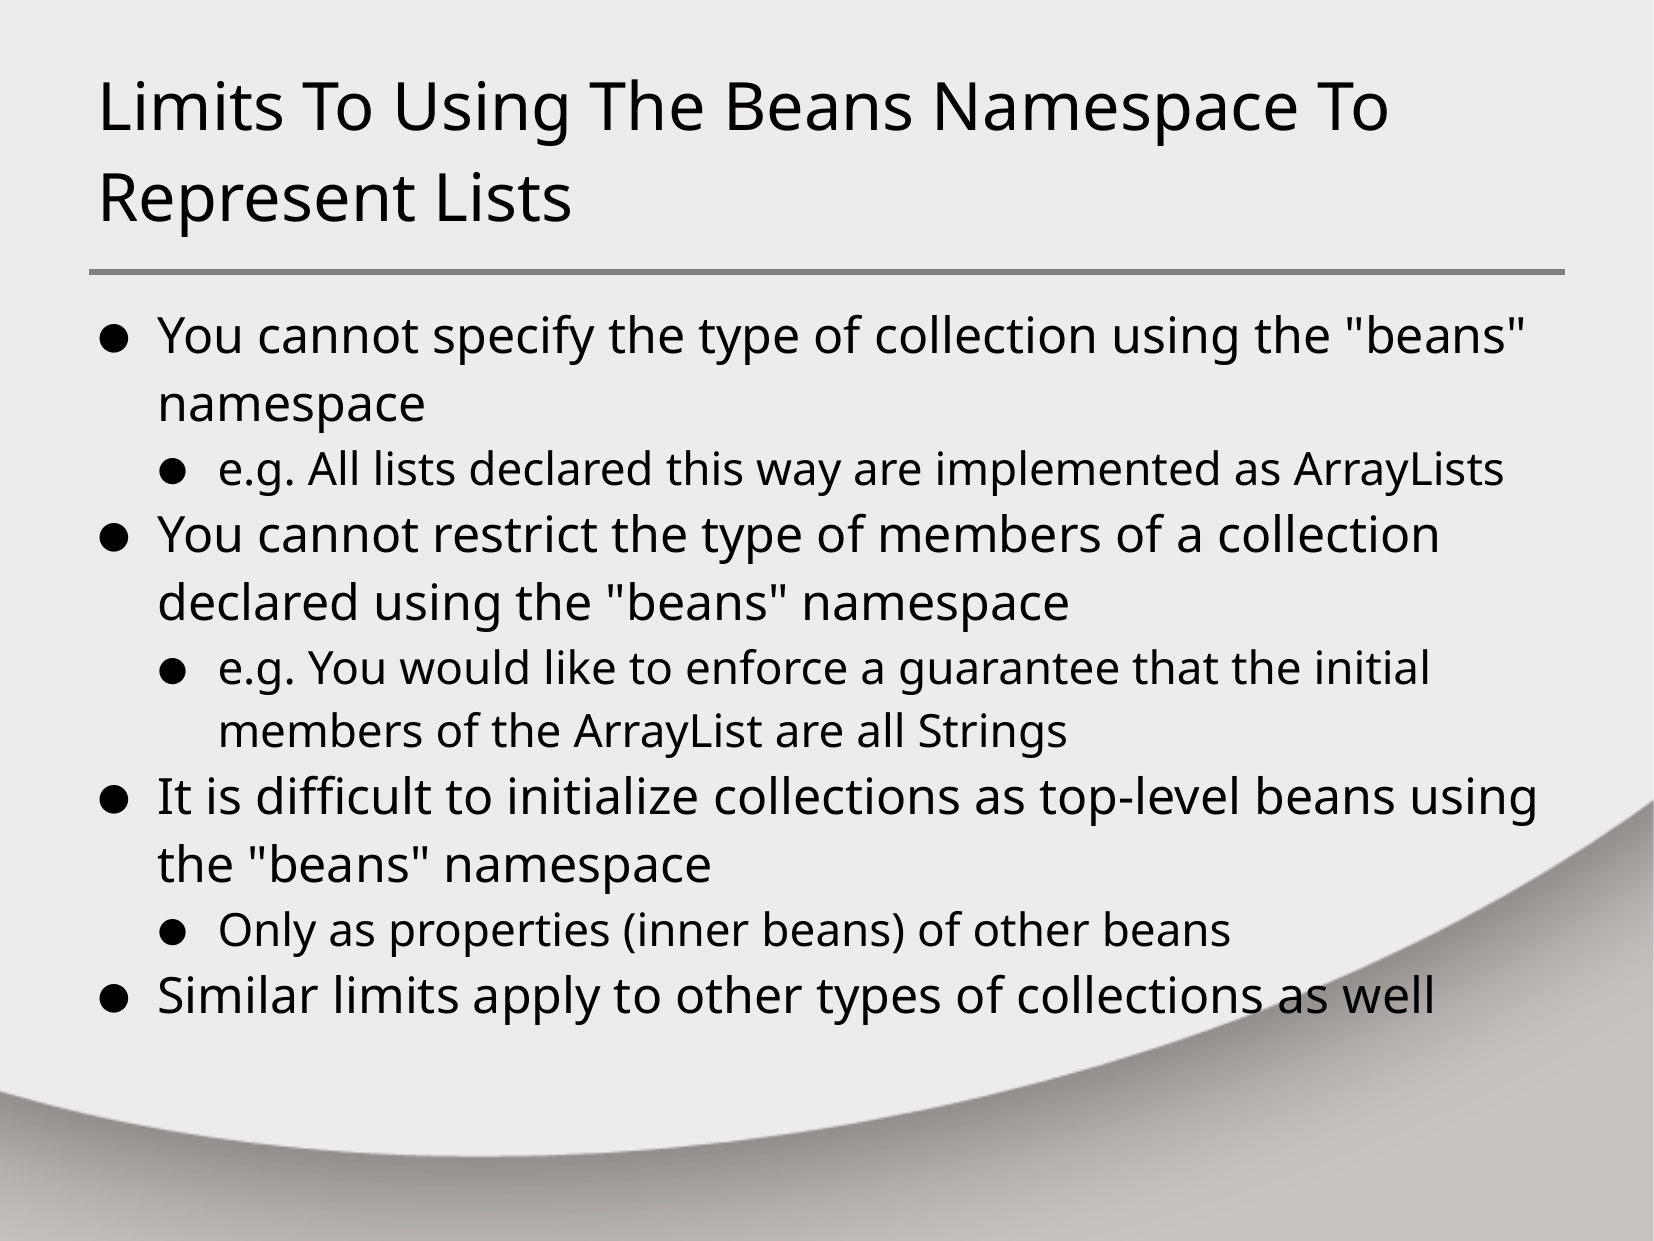

# Limits To Using The Beans Namespace To Represent Lists
You cannot specify the type of collection using the "beans" namespace
e.g. All lists declared this way are implemented as ArrayLists
You cannot restrict the type of members of a collection declared using the "beans" namespace
e.g. You would like to enforce a guarantee that the initial members of the ArrayList are all Strings
It is difficult to initialize collections as top-level beans using the "beans" namespace
Only as properties (inner beans) of other beans
Similar limits apply to other types of collections as well